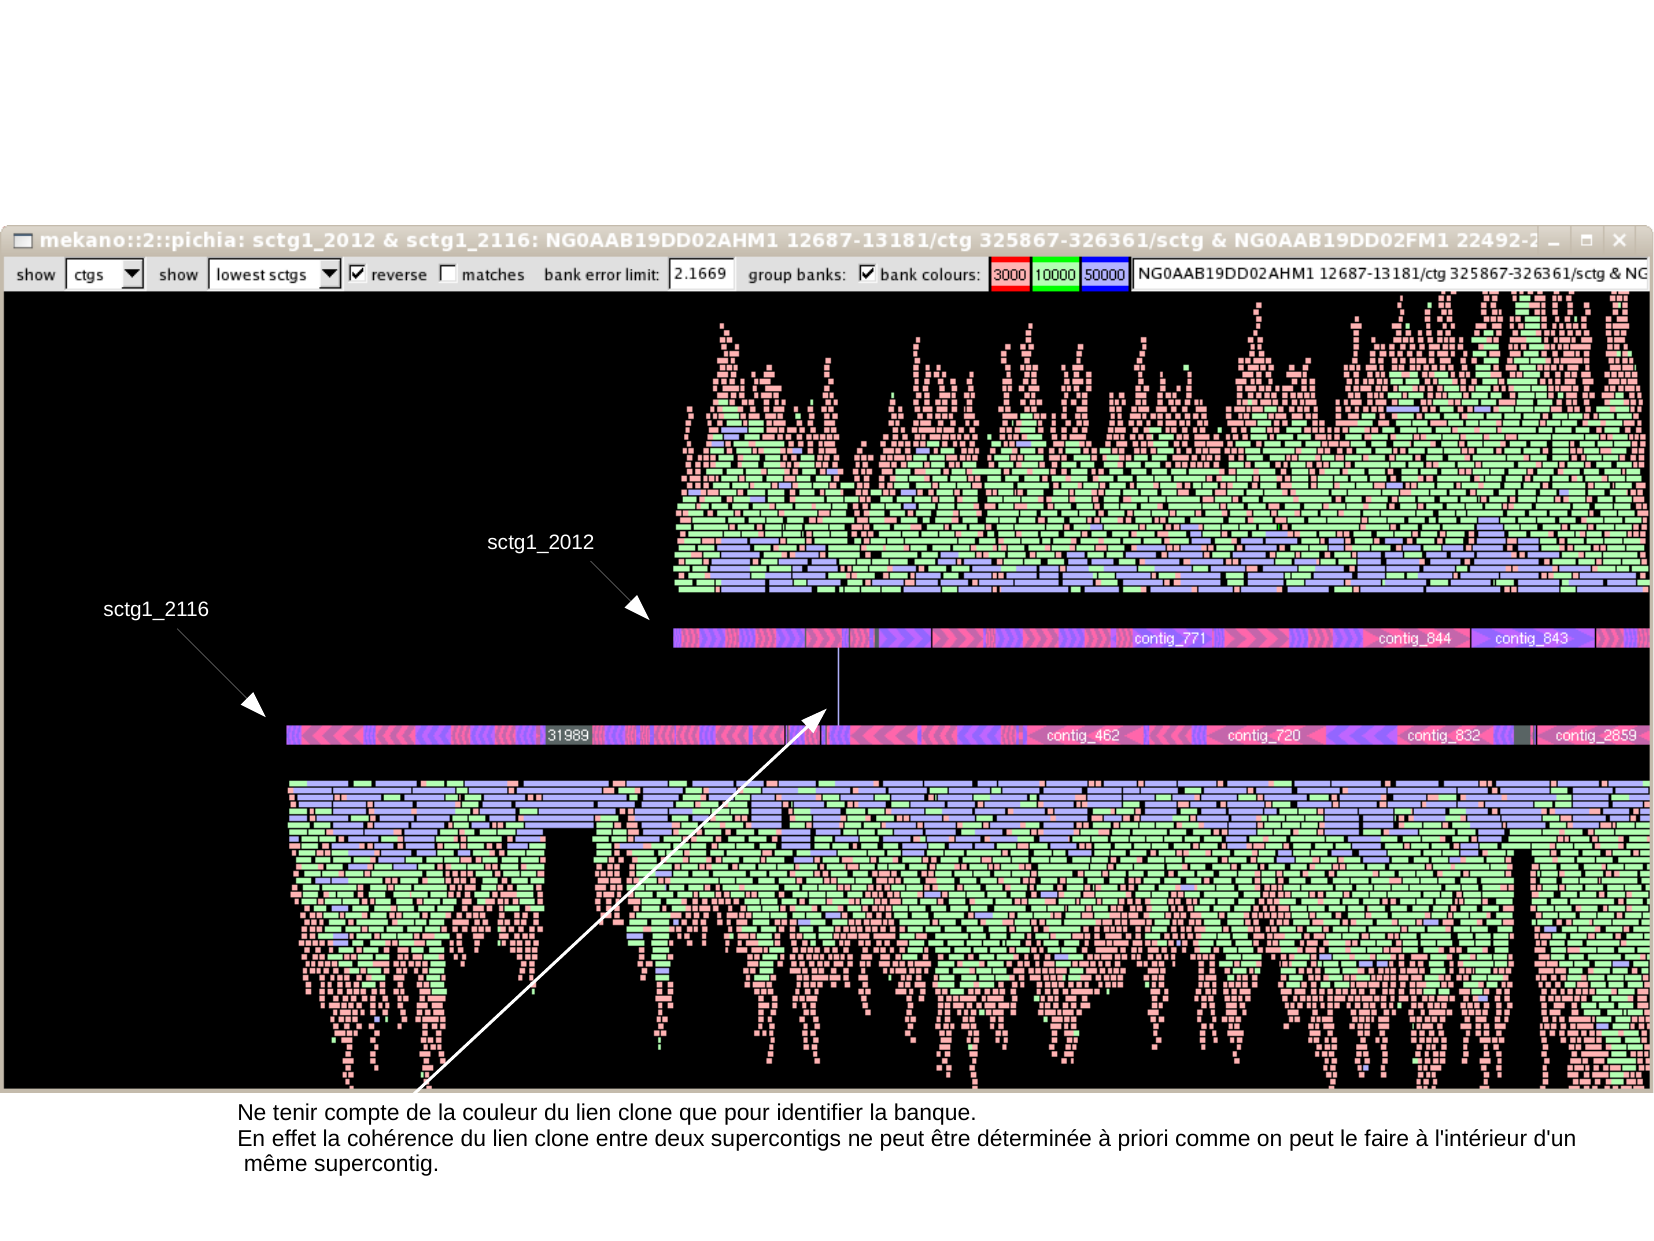

sctg1_2012
sctg1_2116
Ne tenir compte de la couleur du lien clone que pour identifier la banque.
En effet la cohérence du lien clone entre deux supercontigs ne peut être déterminée à priori comme on peut le faire à l'intérieur d'un
 même supercontig.